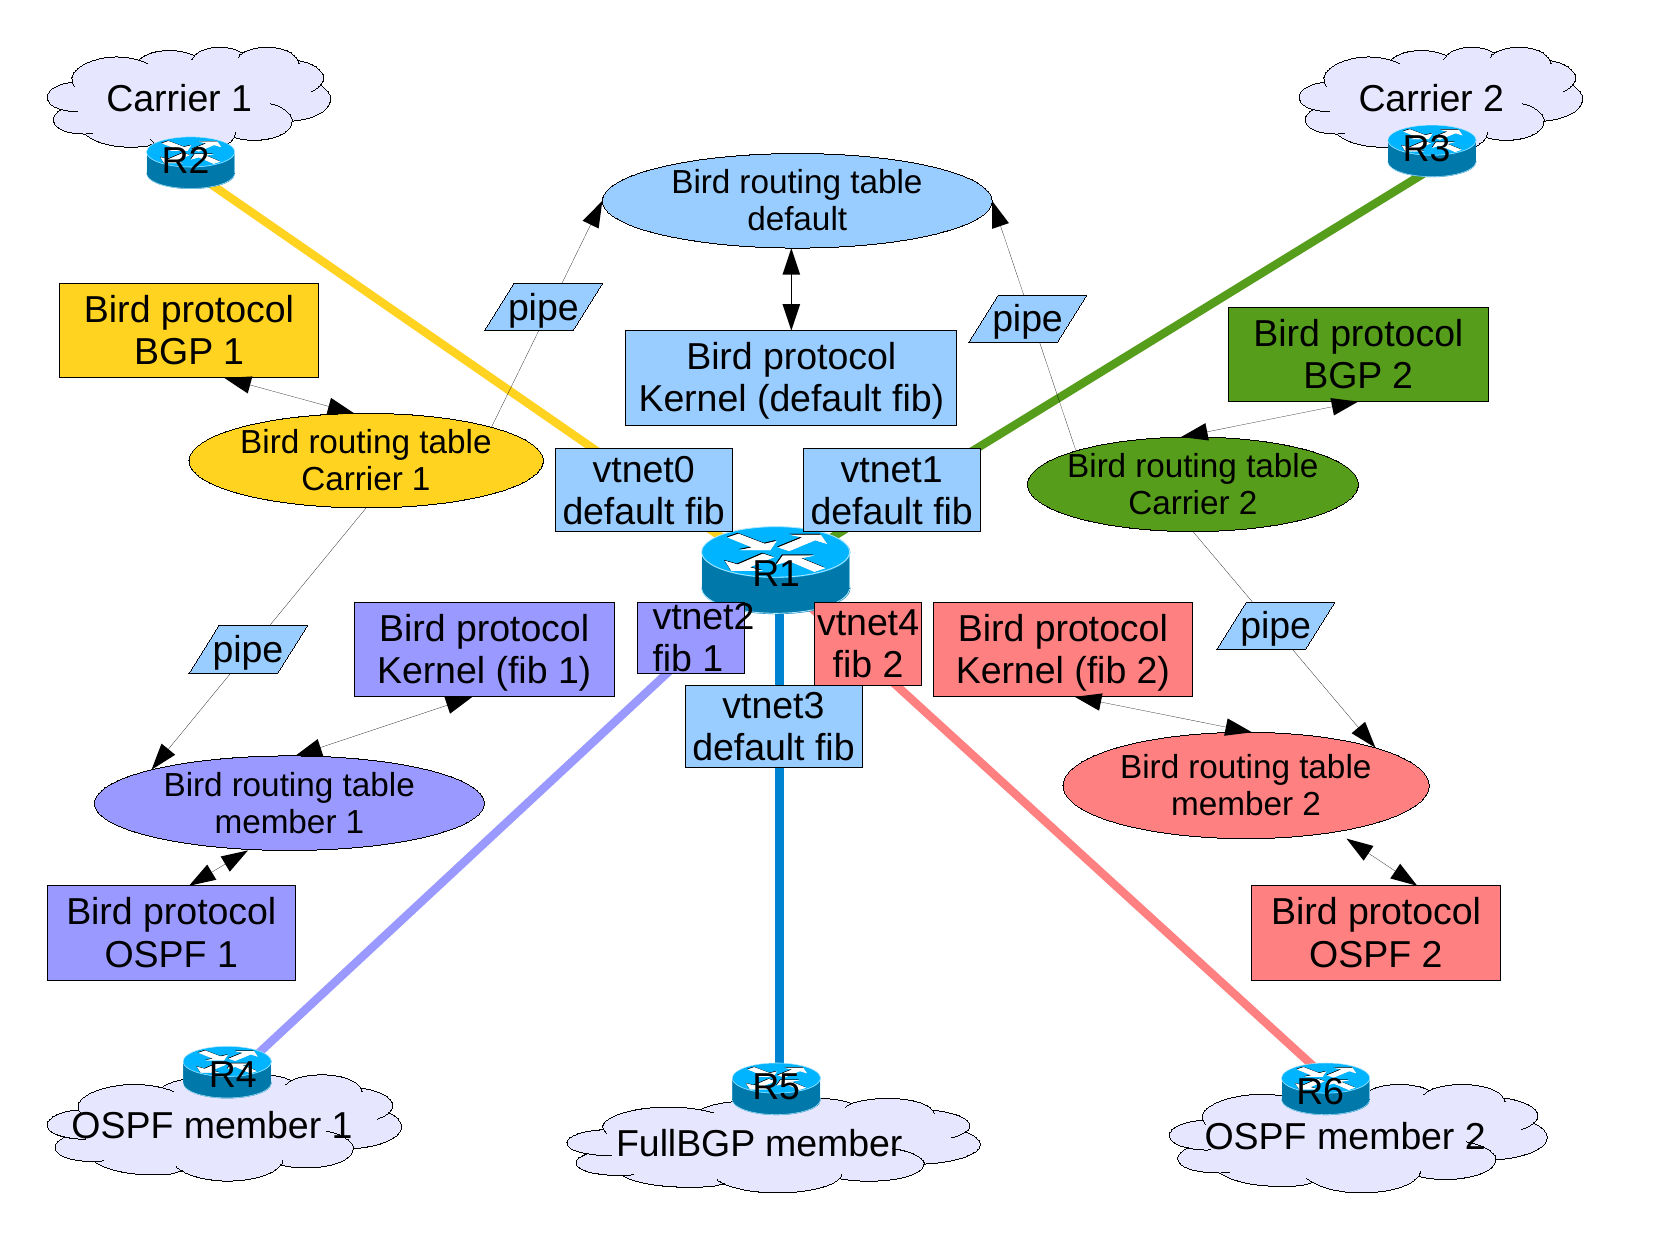

Carrier 1
Carrier 2
R3
R2
Bird routing table
default
Bird protocol
BGP 1
pipe
pipe
Bird protocol
BGP 2
Bird protocol
Kernel (default fib)
Bird routing table
Carrier 1
Bird routing table
Carrier 2
vtnet0
default fib
vtnet1
default fib
R1
Bird protocol
Kernel (fib 1)
Bird protocol
Kernel (fib 1)
vtnet2
fib 1
vtnet4
fib 2
Bird protocol
Kernel (fib 2)
pipe
pipe
vtnet3
default fib
Bird routing table
member 2
Bird routing table
member 1
Bird protocol
OSPF 1
Bird protocol
OSPF 2
R4
R5
R6
OSPF member 1
OSPF member 2
FullBGP member